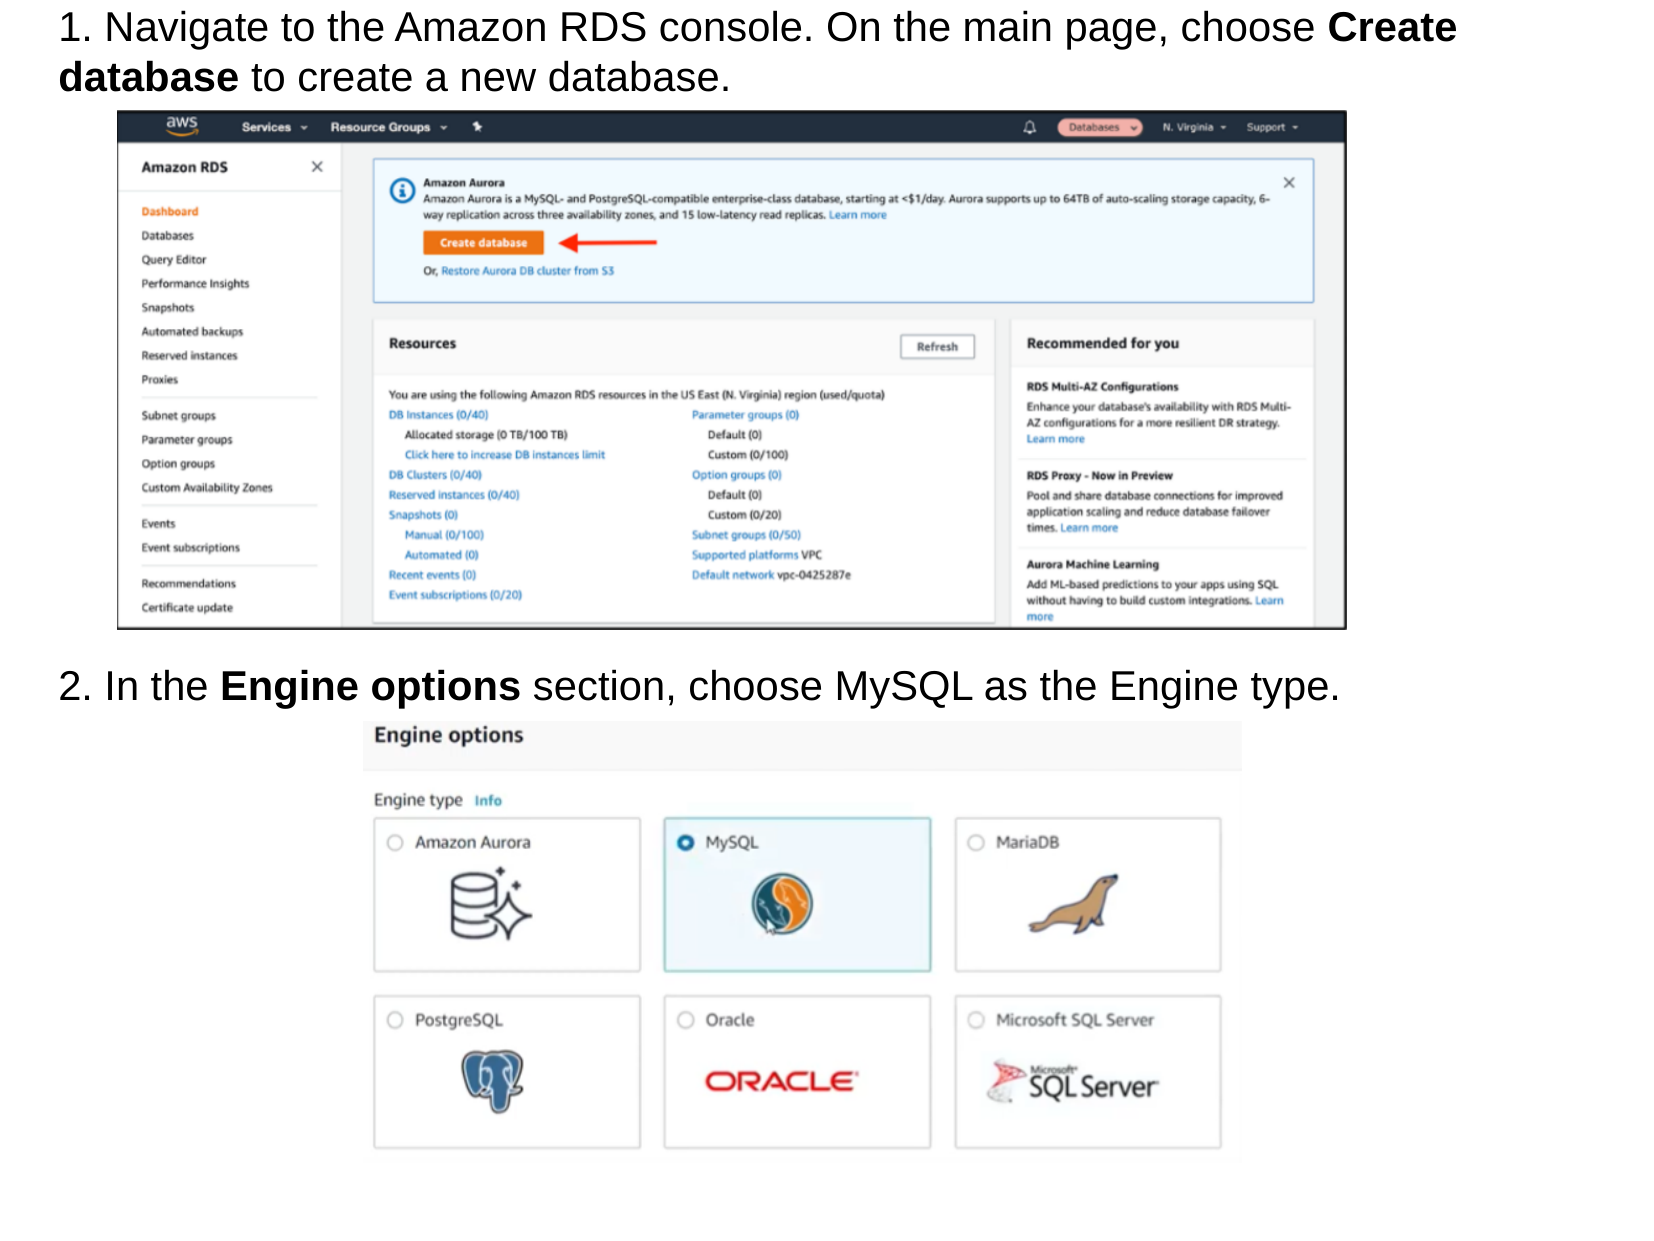

# 1. Navigate to the Amazon RDS console. On the main page, choose Create database to create a new database.
2. In the Engine options section, choose MySQL as the Engine type.